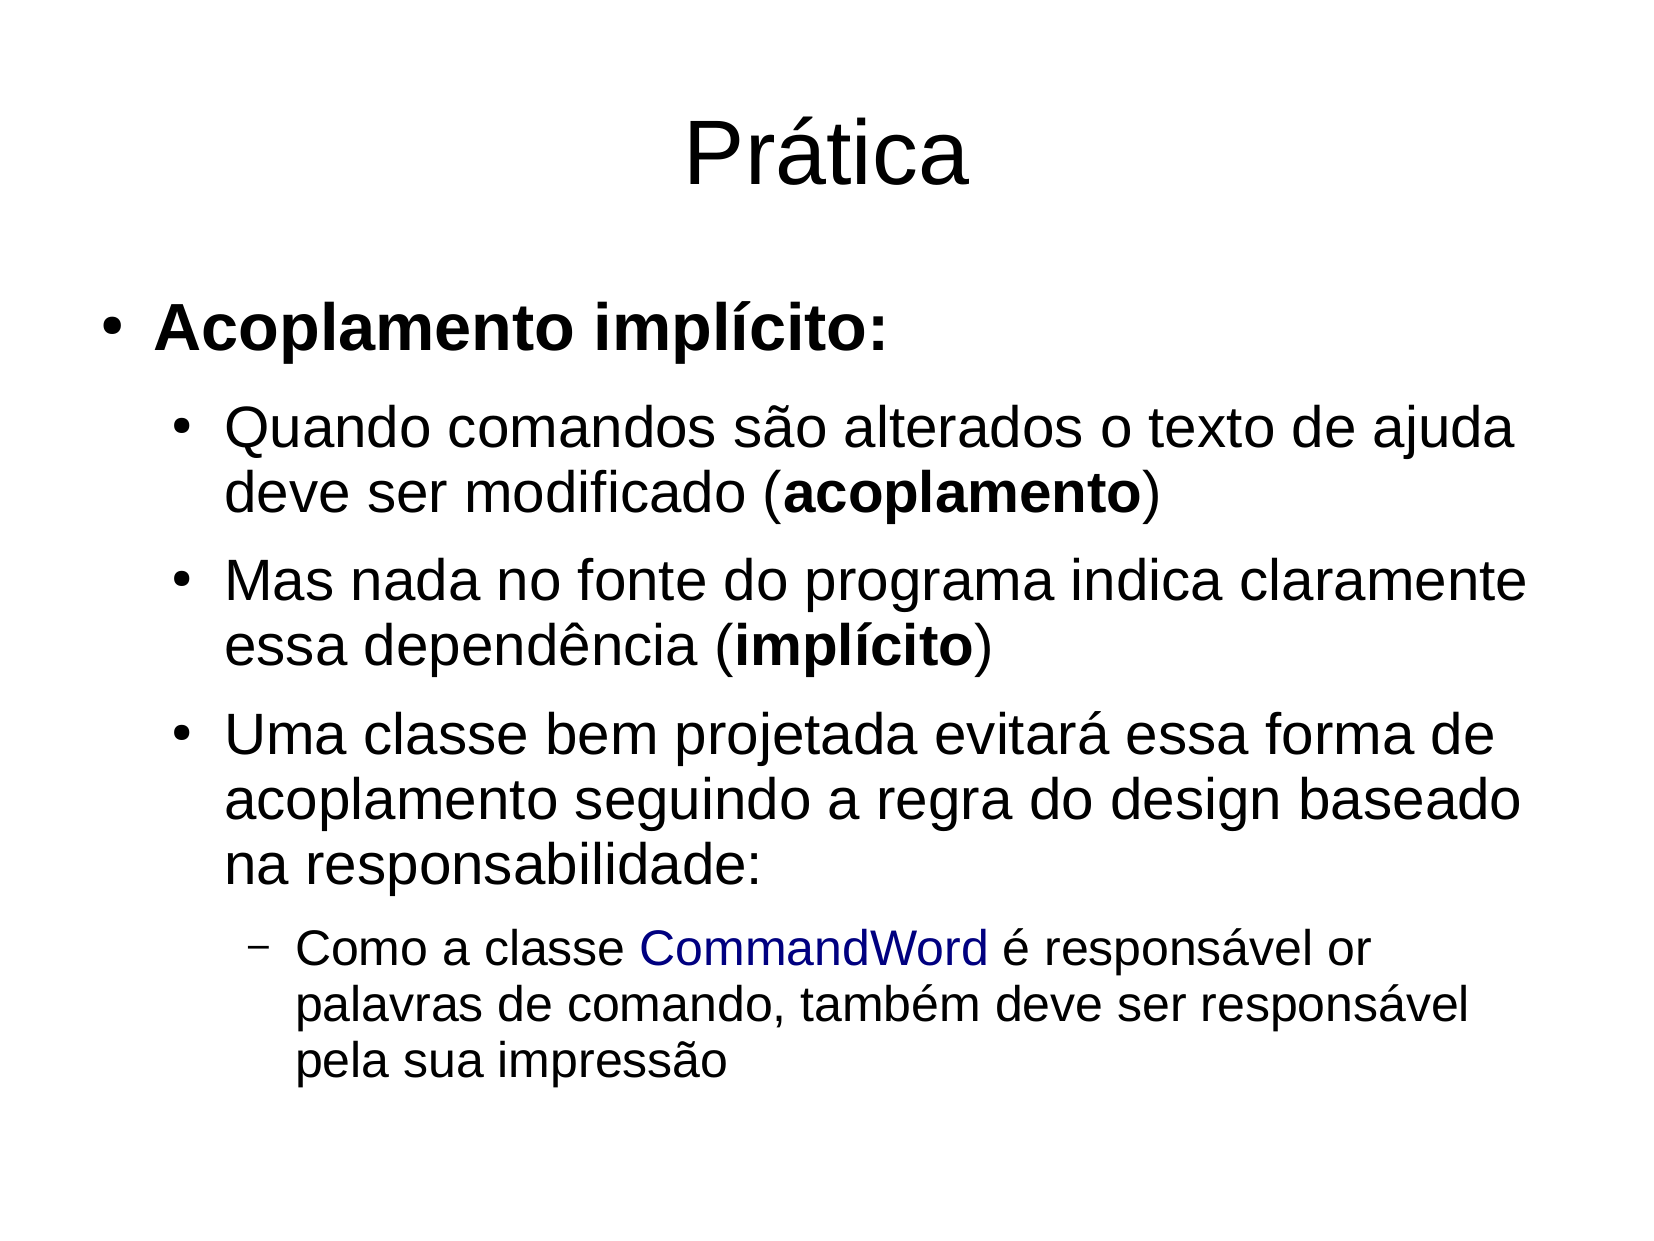

# Prática
Acoplamento implícito:
Quando comandos são alterados o texto de ajuda deve ser modificado (acoplamento)
Mas nada no fonte do programa indica claramente essa dependência (implícito)
Uma classe bem projetada evitará essa forma de acoplamento seguindo a regra do design baseado na responsabilidade:
Como a classe CommandWord é responsável or palavras de comando, também deve ser responsável pela sua impressão